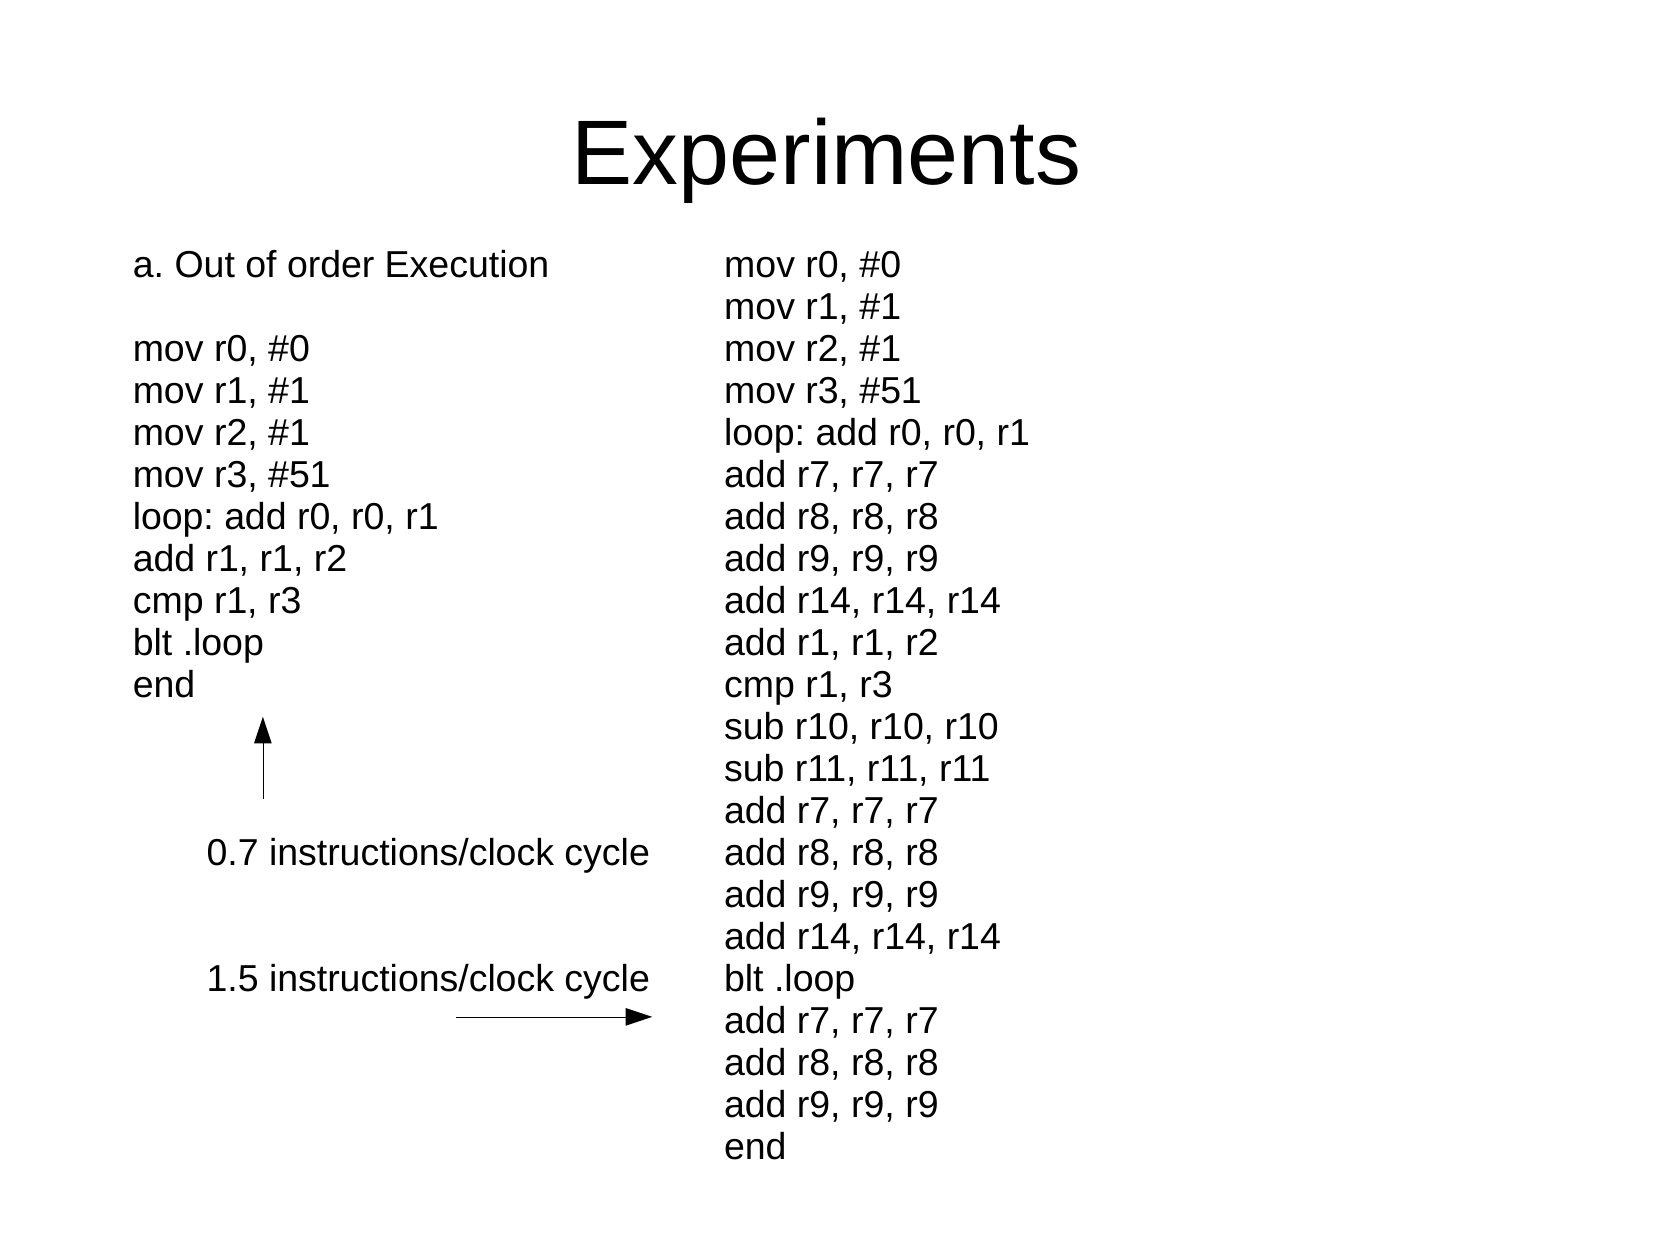

# Experiments
a. Out of order Execution
mov r0, #0
mov r1, #1
mov r2, #1
mov r3, #51
loop: add r0, r0, r1
add r1, r1, r2
cmp r1, r3
blt .loop
end
	0.7 instructions/clock cycle
	1.5 instructions/clock cycle
mov r0, #0
mov r1, #1
mov r2, #1
mov r3, #51
loop: add r0, r0, r1
add r7, r7, r7
add r8, r8, r8
add r9, r9, r9
add r14, r14, r14
add r1, r1, r2
cmp r1, r3
sub r10, r10, r10
sub r11, r11, r11
add r7, r7, r7
add r8, r8, r8
add r9, r9, r9
add r14, r14, r14
blt .loop
add r7, r7, r7
add r8, r8, r8
add r9, r9, r9
end